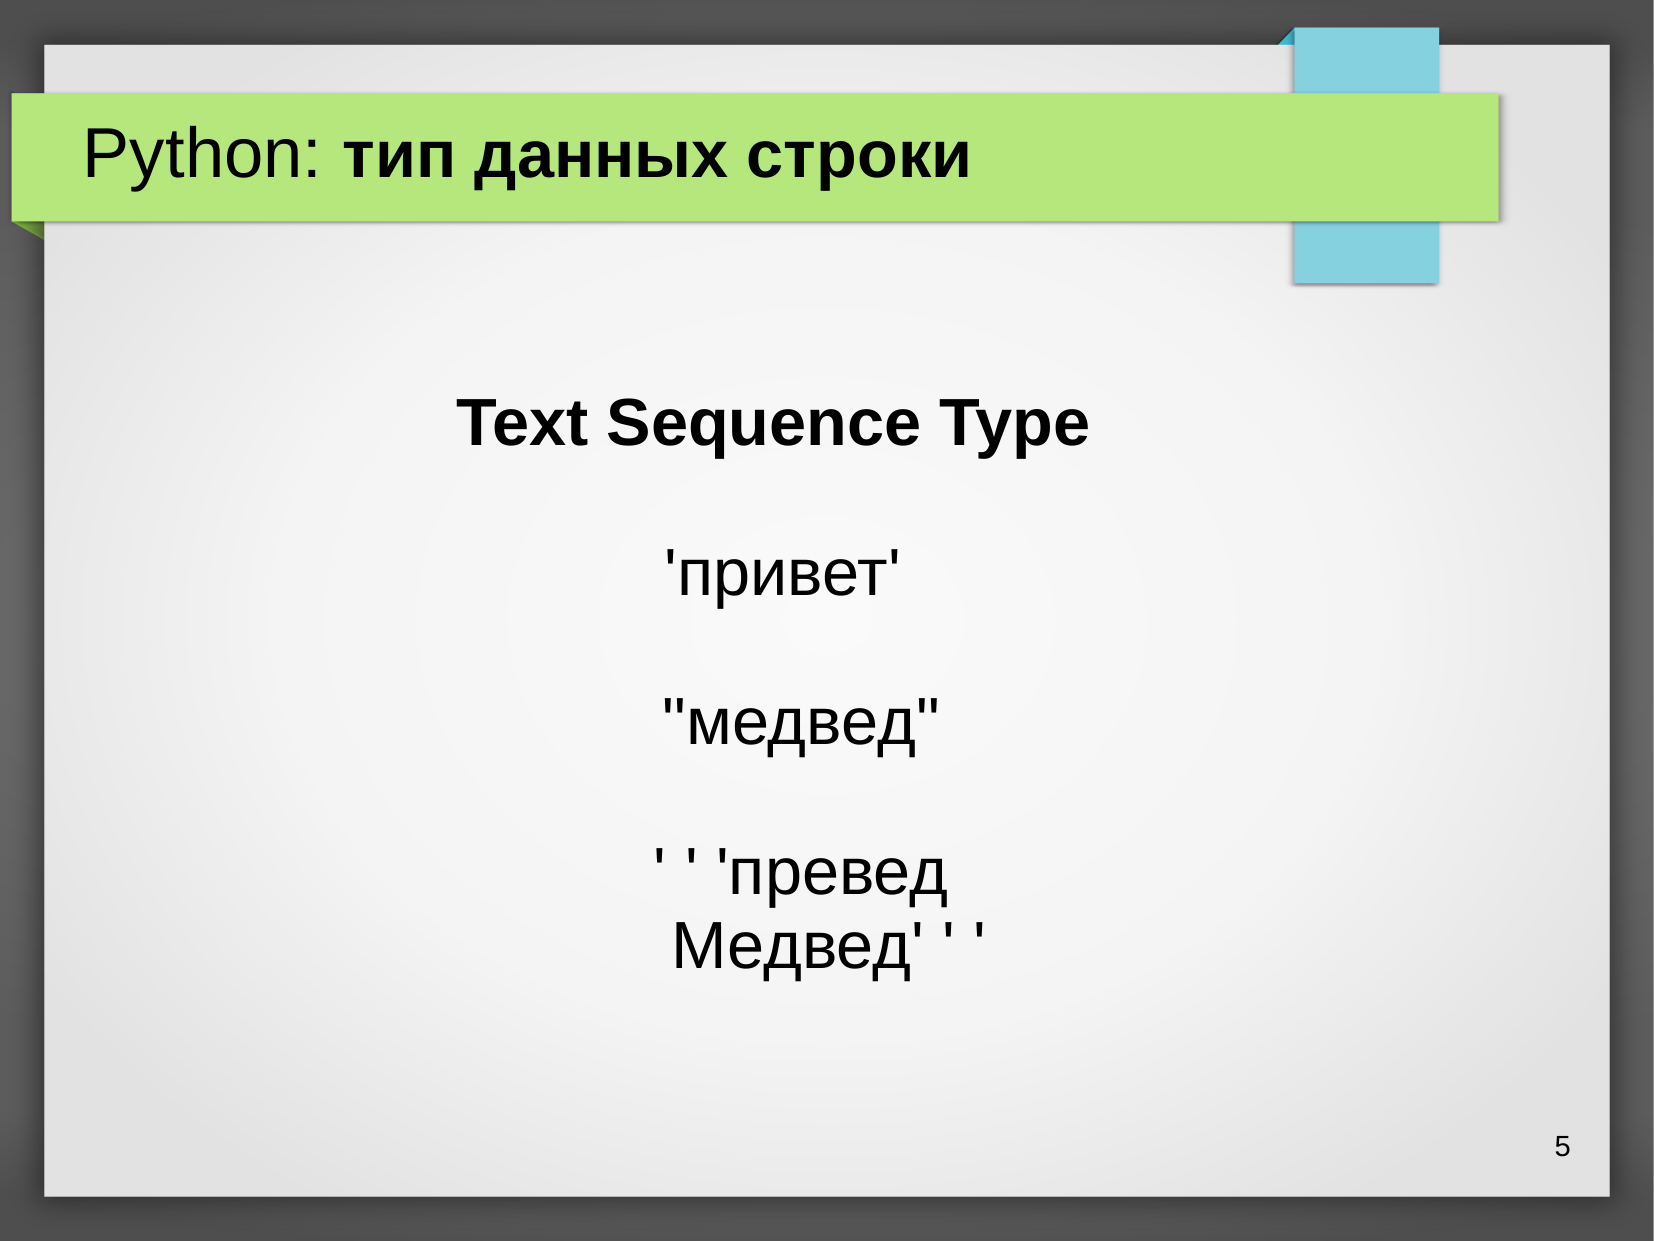

# Python: тип данных cтроки
Text Sequence Type
 'привет'
 "медвед"
 ' ' 'превед
 Медвед' ' '
5